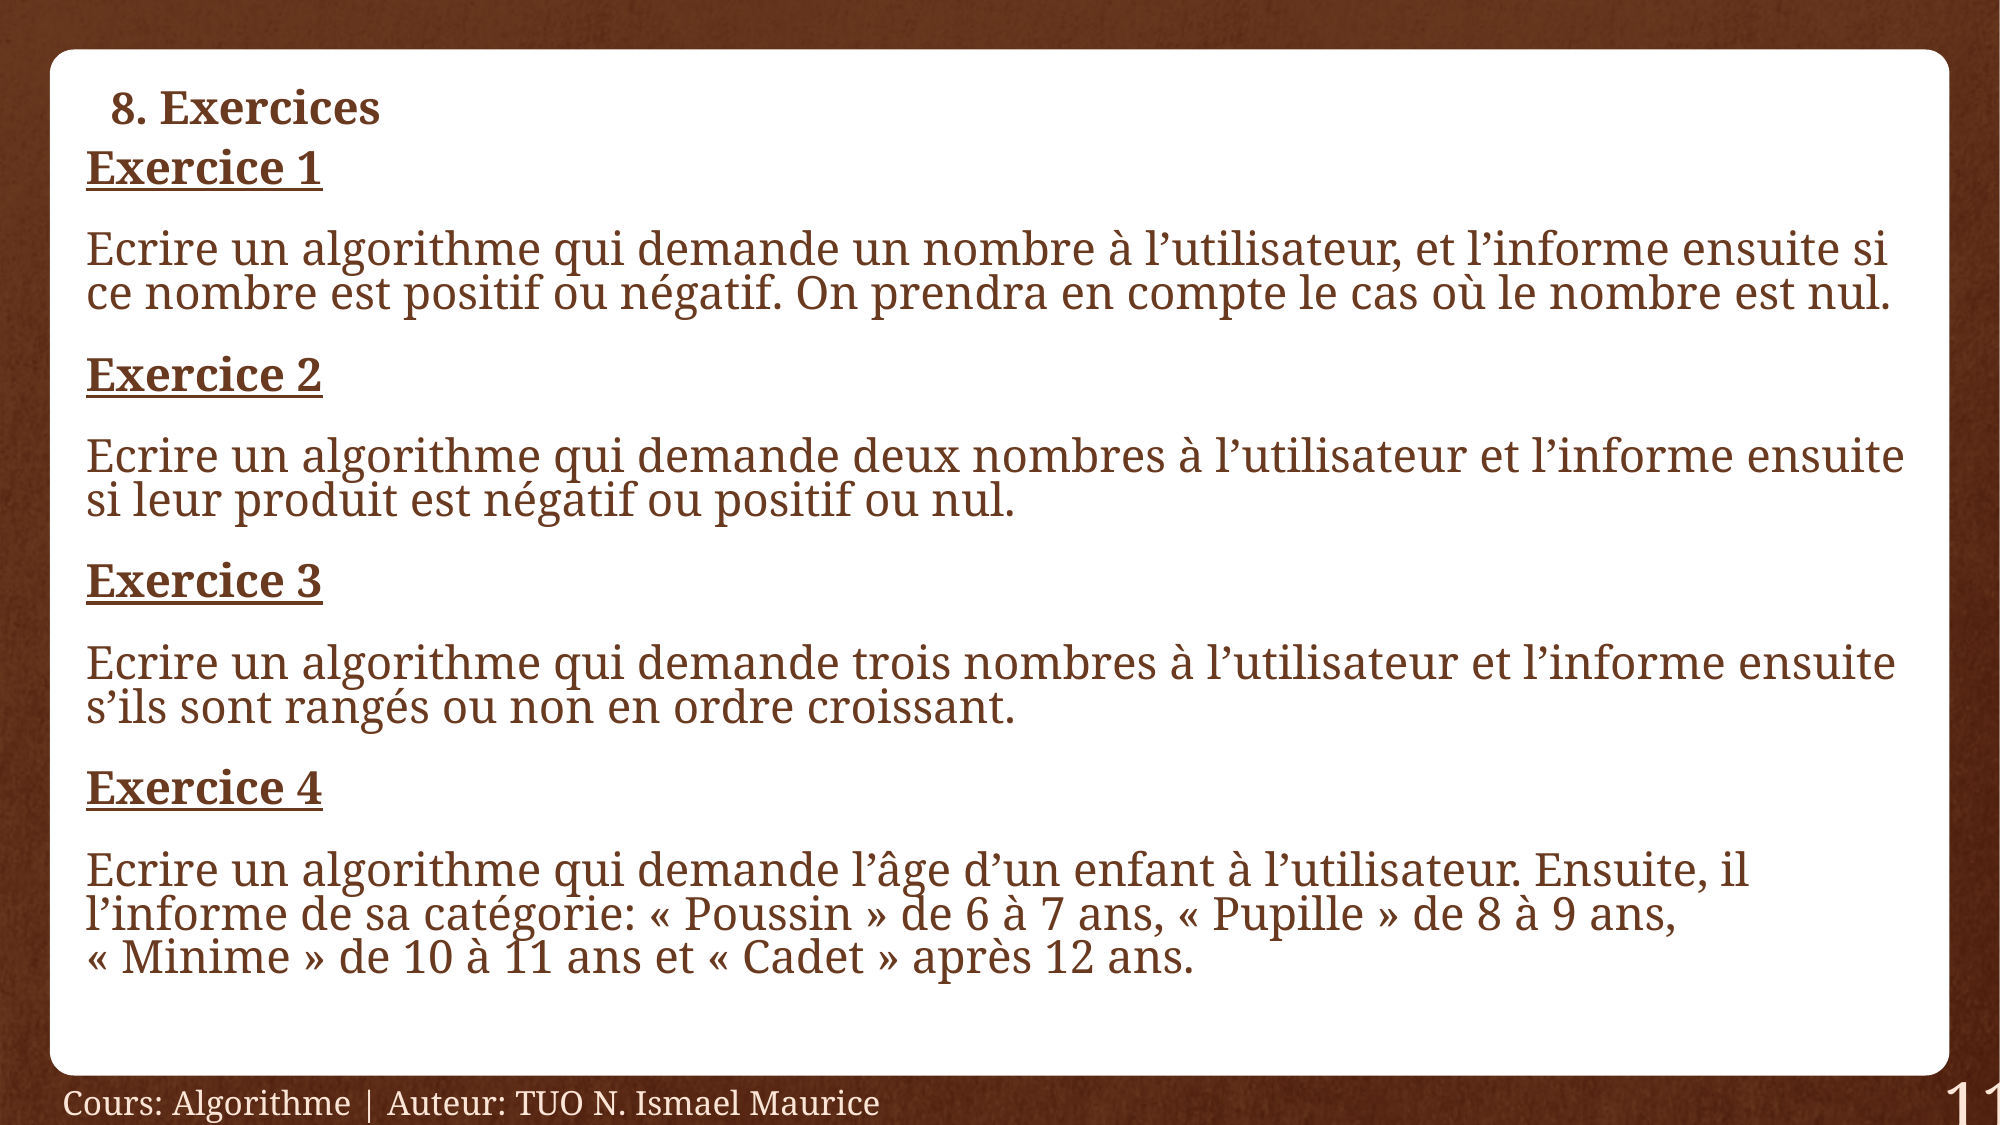

8. Exercices
# Exercice 1
Ecrire un algorithme qui demande un nombre à l’utilisateur, et l’informe ensuite si ce nombre est positif ou négatif. On prendra en compte le cas où le nombre est nul.
Exercice 2
Ecrire un algorithme qui demande deux nombres à l’utilisateur et l’informe ensuite si leur produit est négatif ou positif ou nul.
Exercice 3
Ecrire un algorithme qui demande trois nombres à l’utilisateur et l’informe ensuite s’ils sont rangés ou non en ordre croissant.
Exercice 4
Ecrire un algorithme qui demande l’âge d’un enfant à l’utilisateur. Ensuite, il l’informe de sa catégorie: « Poussin » de 6 à 7 ans, « Pupille » de 8 à 9 ans, « Minime » de 10 à 11 ans et « Cadet » après 12 ans.
Cours: Algorithme | Auteur: TUO N. Ismael Maurice